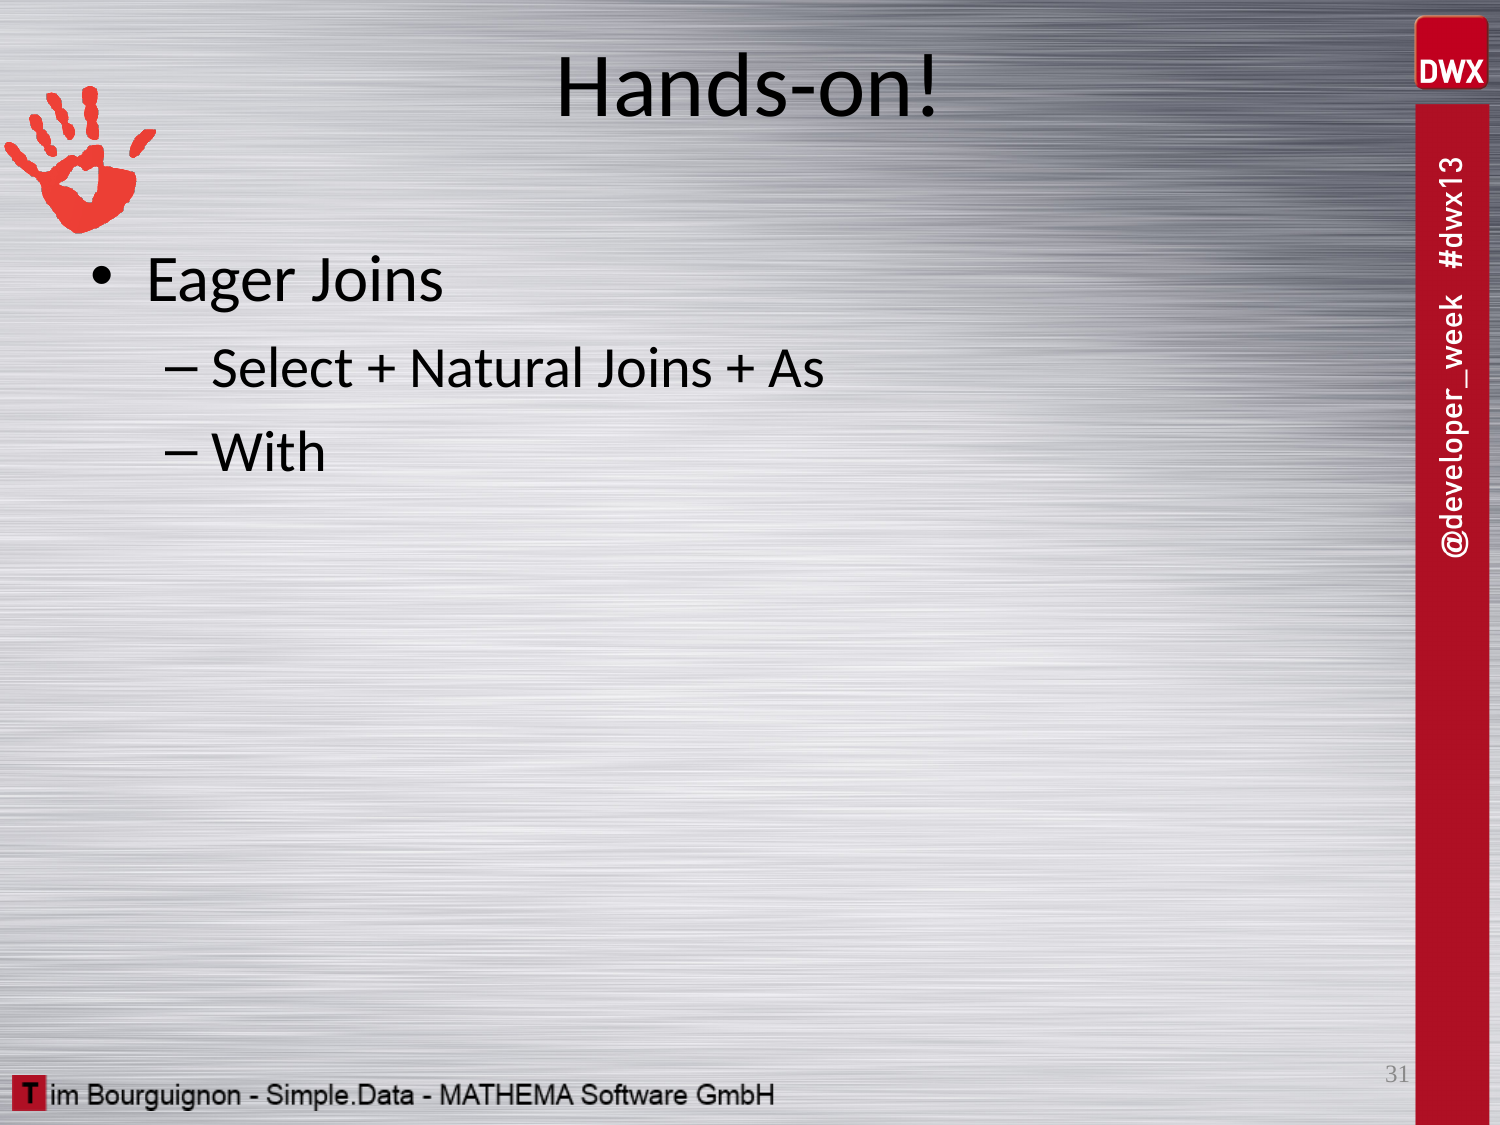

# Hands-on!
Eager Joins
Select + Natural Joins + As
With
31